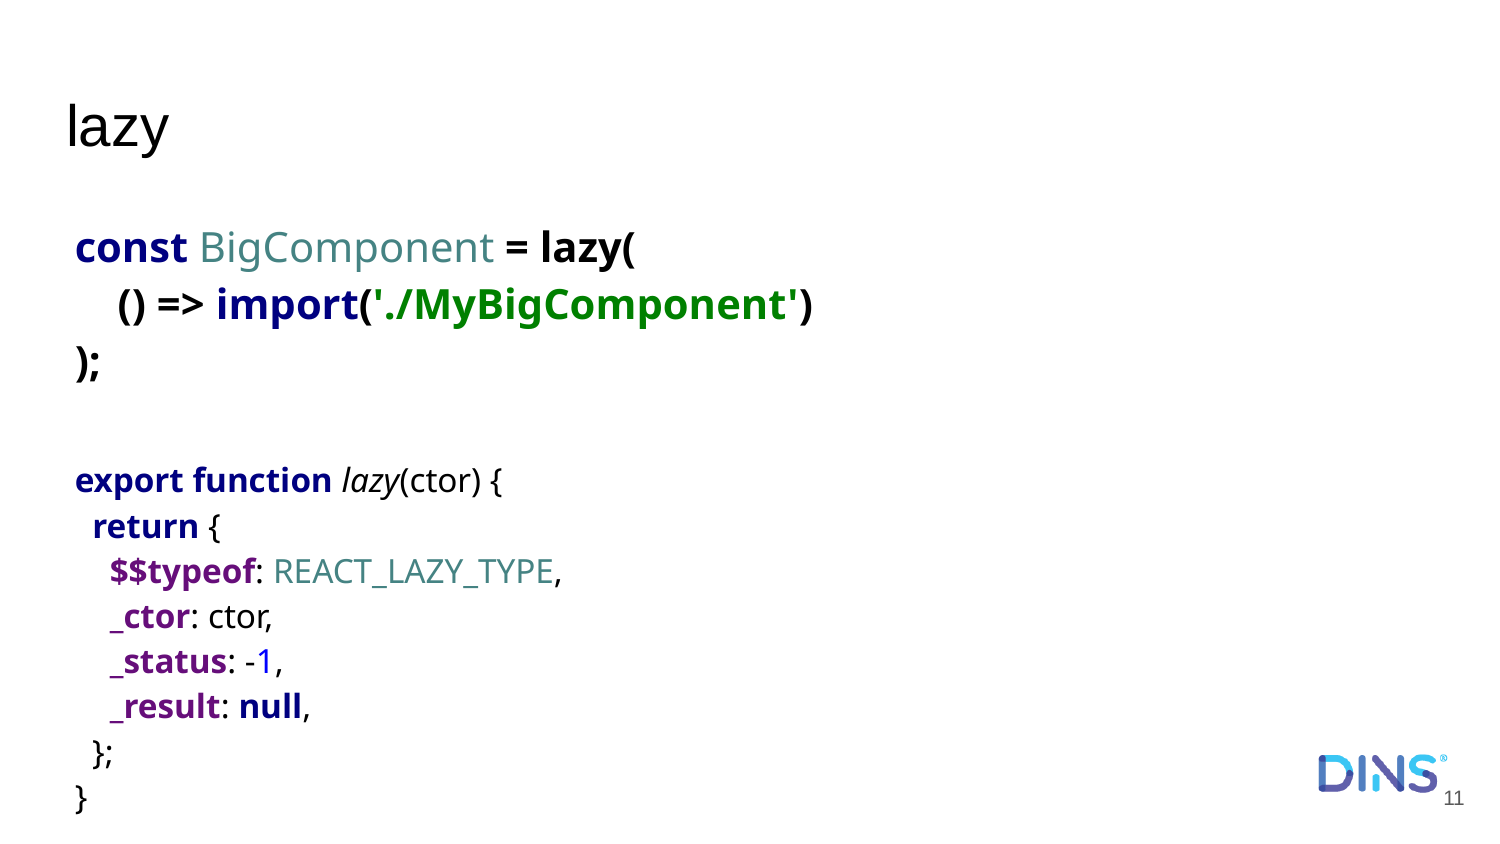

# lazy
const BigComponent = lazy(
 () => import('./MyBigComponent')
);
export function lazy(ctor) {
 return {
 $$typeof: REACT_LAZY_TYPE,
 _ctor: ctor,
 _status: -1,
 _result: null,
 };
}
11